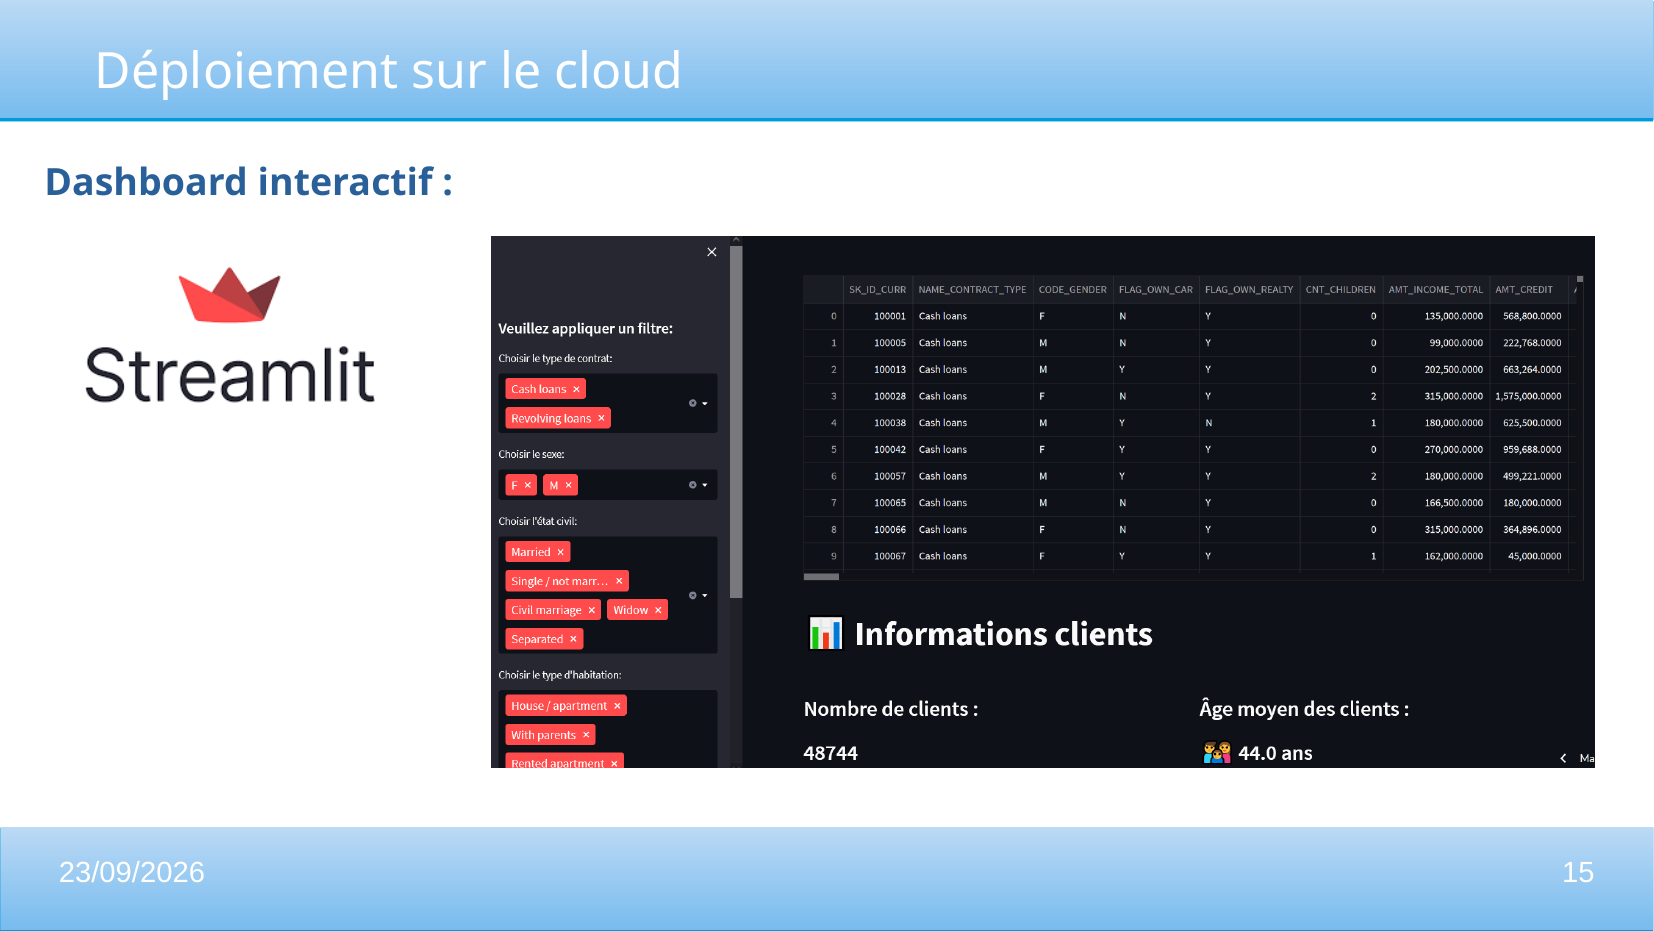

# Déploiement sur le cloud
Dashboard interactif :
15